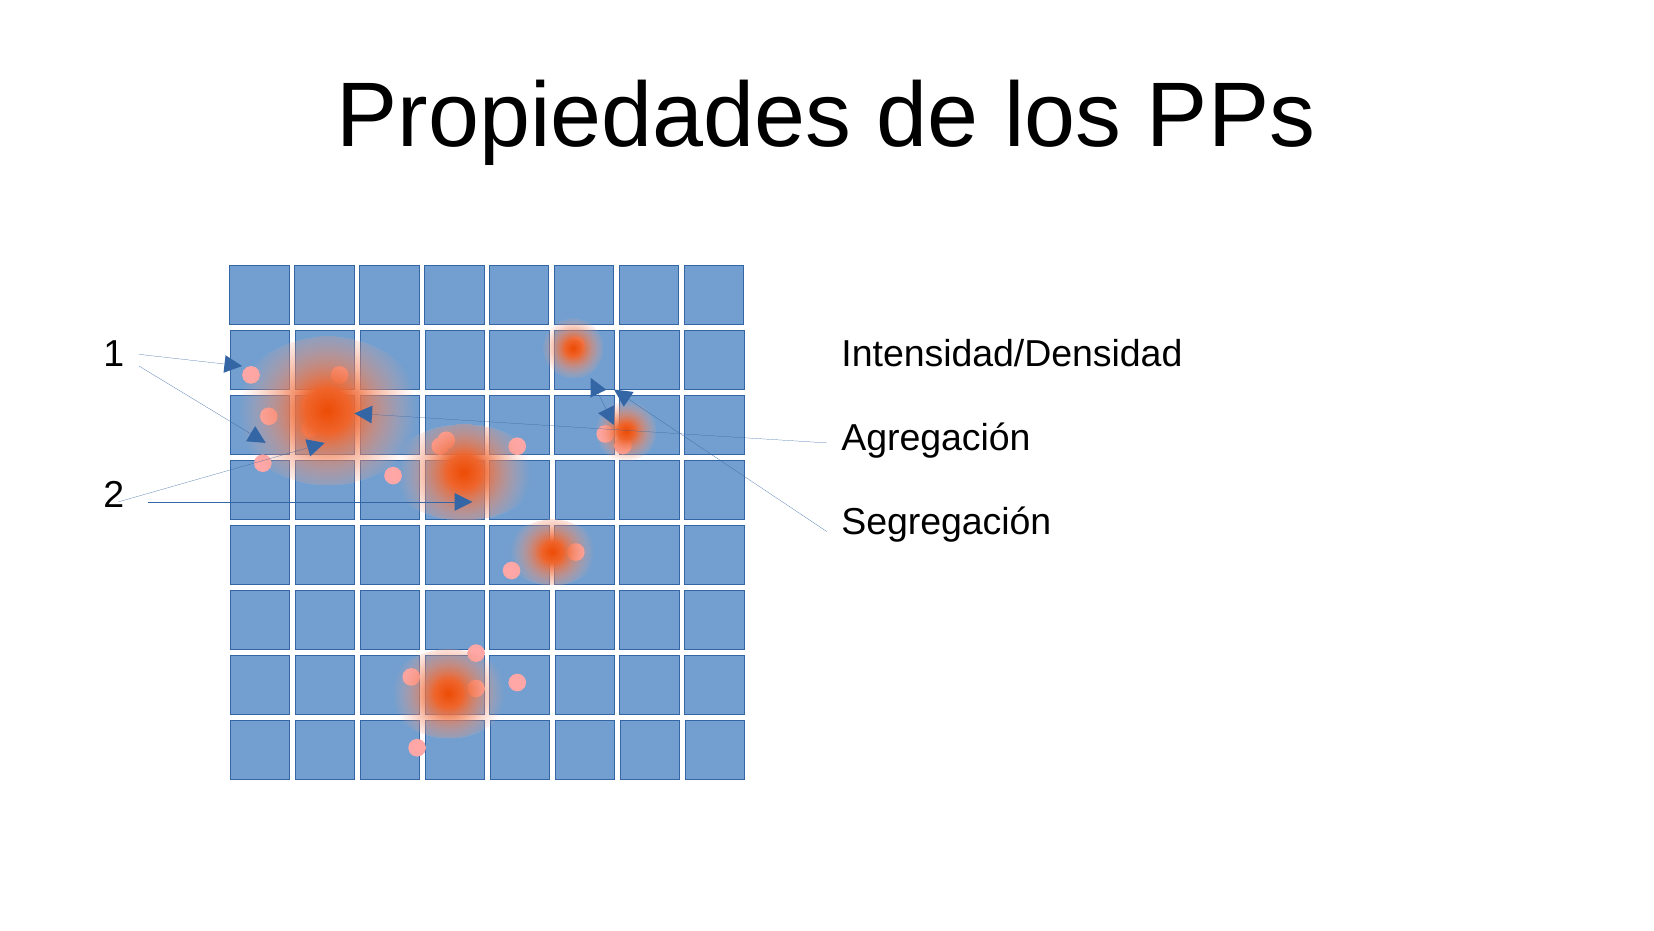

# Propiedades de los PPs
1
Intensidad/Densidad
Agregación
Segregación
2